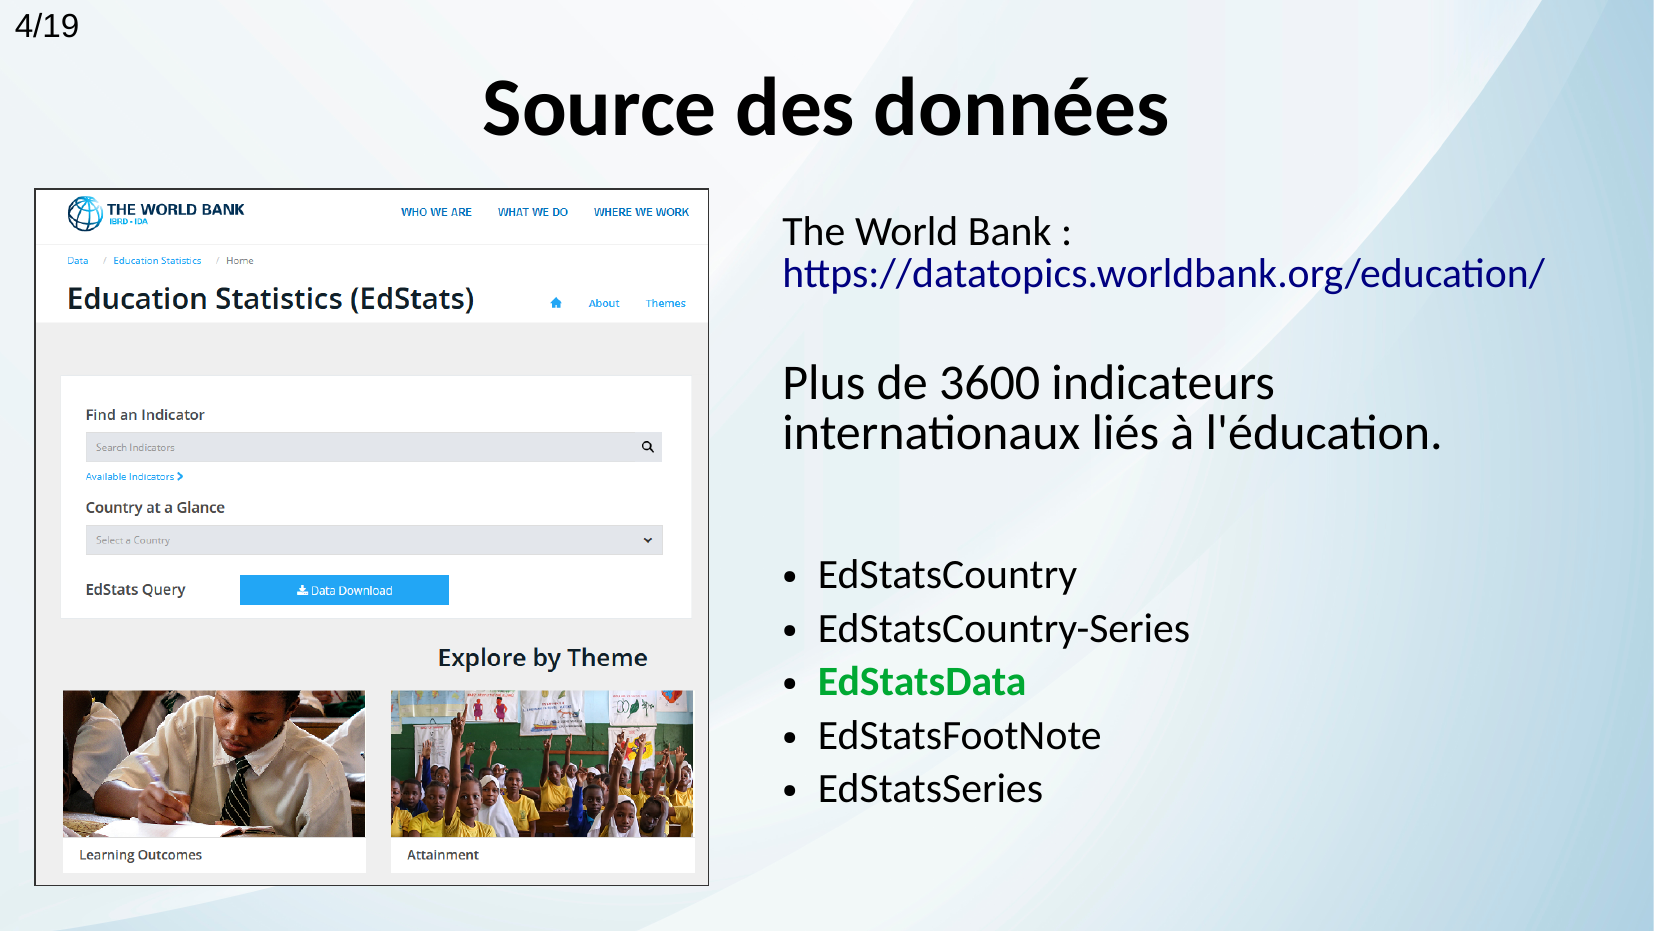

4/19
# Source des données
The World Bank : https://datatopics.worldbank.org/education/
Plus de 3600 indicateurs internationaux liés à l'éducation.
EdStatsCountry
EdStatsCountry-Series
EdStatsData
EdStatsFootNote
EdStatsSeries